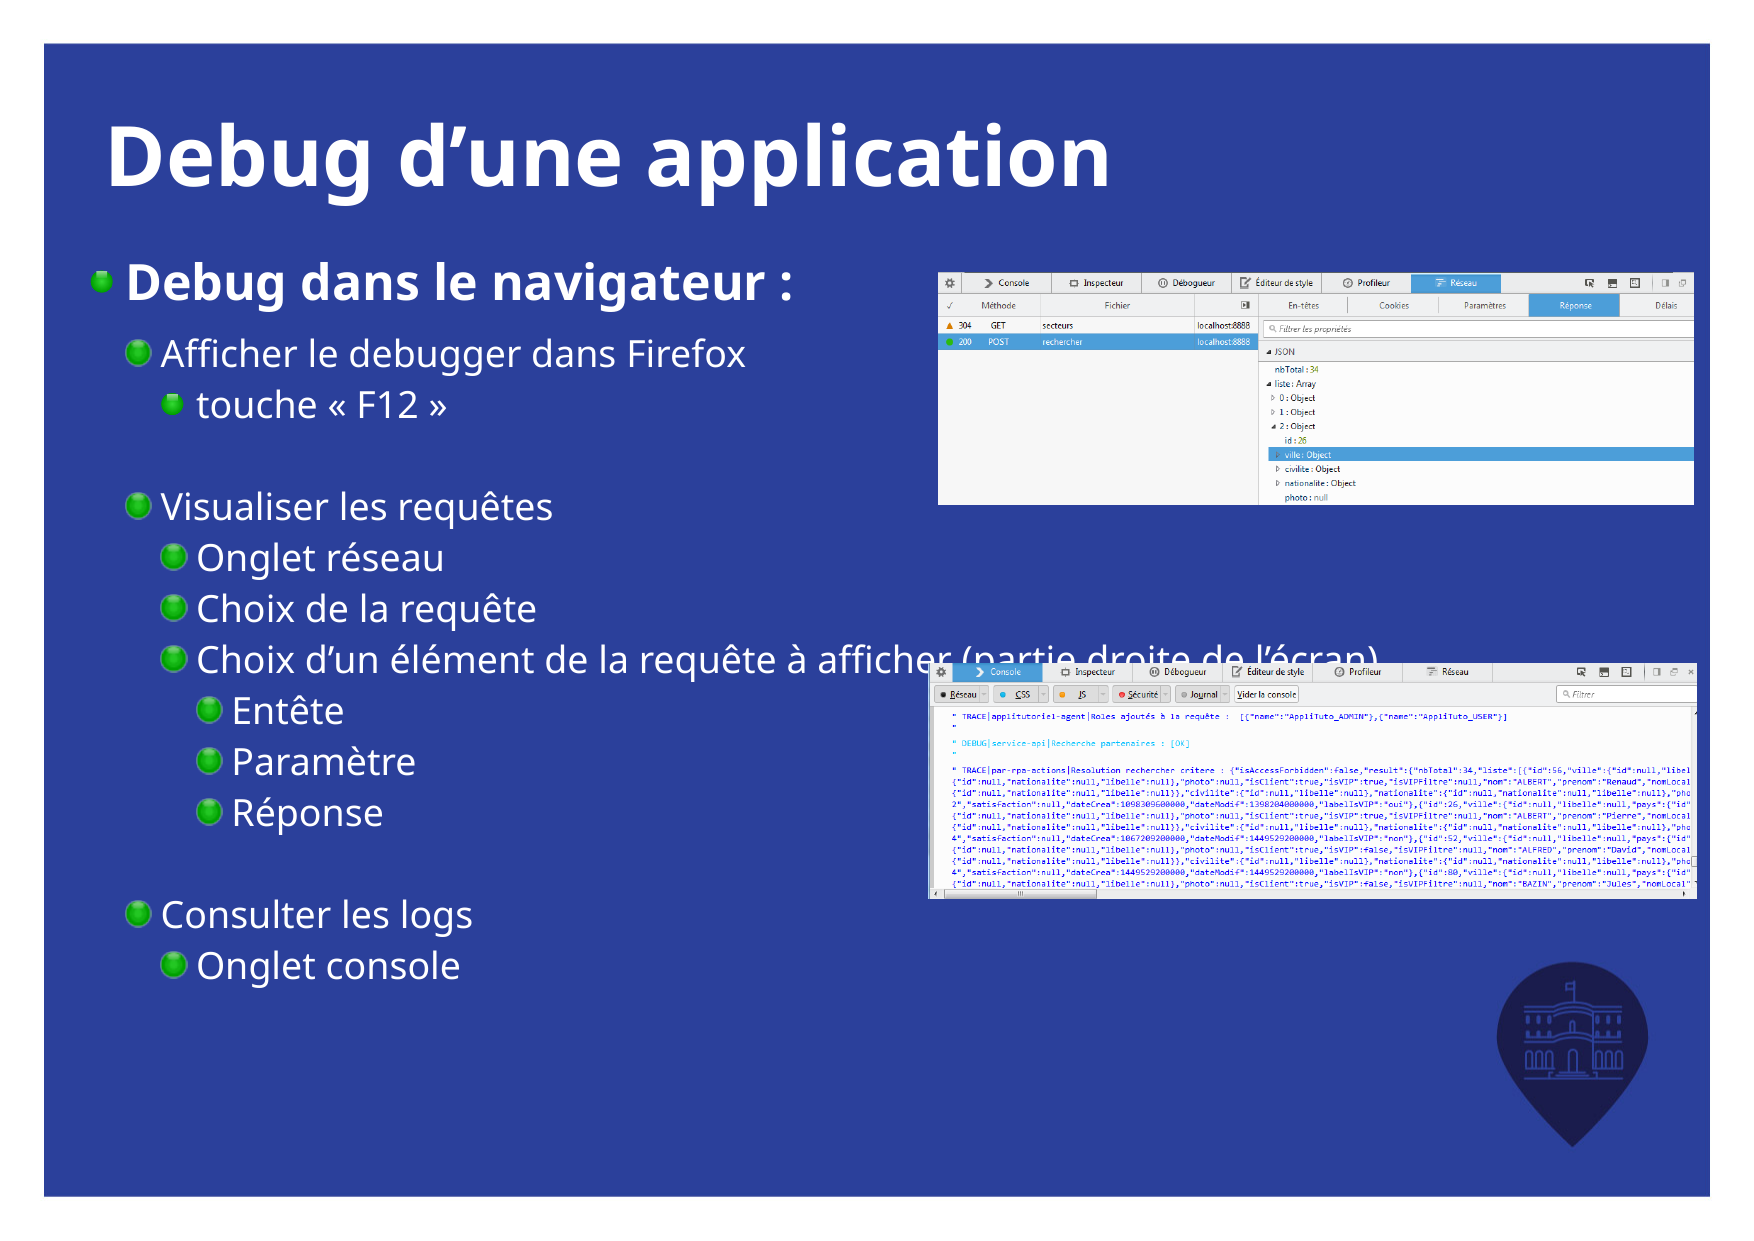

# Debug d’une application
Debug dans le navigateur :
Afficher le debugger dans Firefox
touche « F12 »
Visualiser les requêtes
Onglet réseau
Choix de la requête
Choix d’un élément de la requête à afficher (partie droite de l’écran)
Entête
Paramètre
Réponse
Consulter les logs
Onglet console